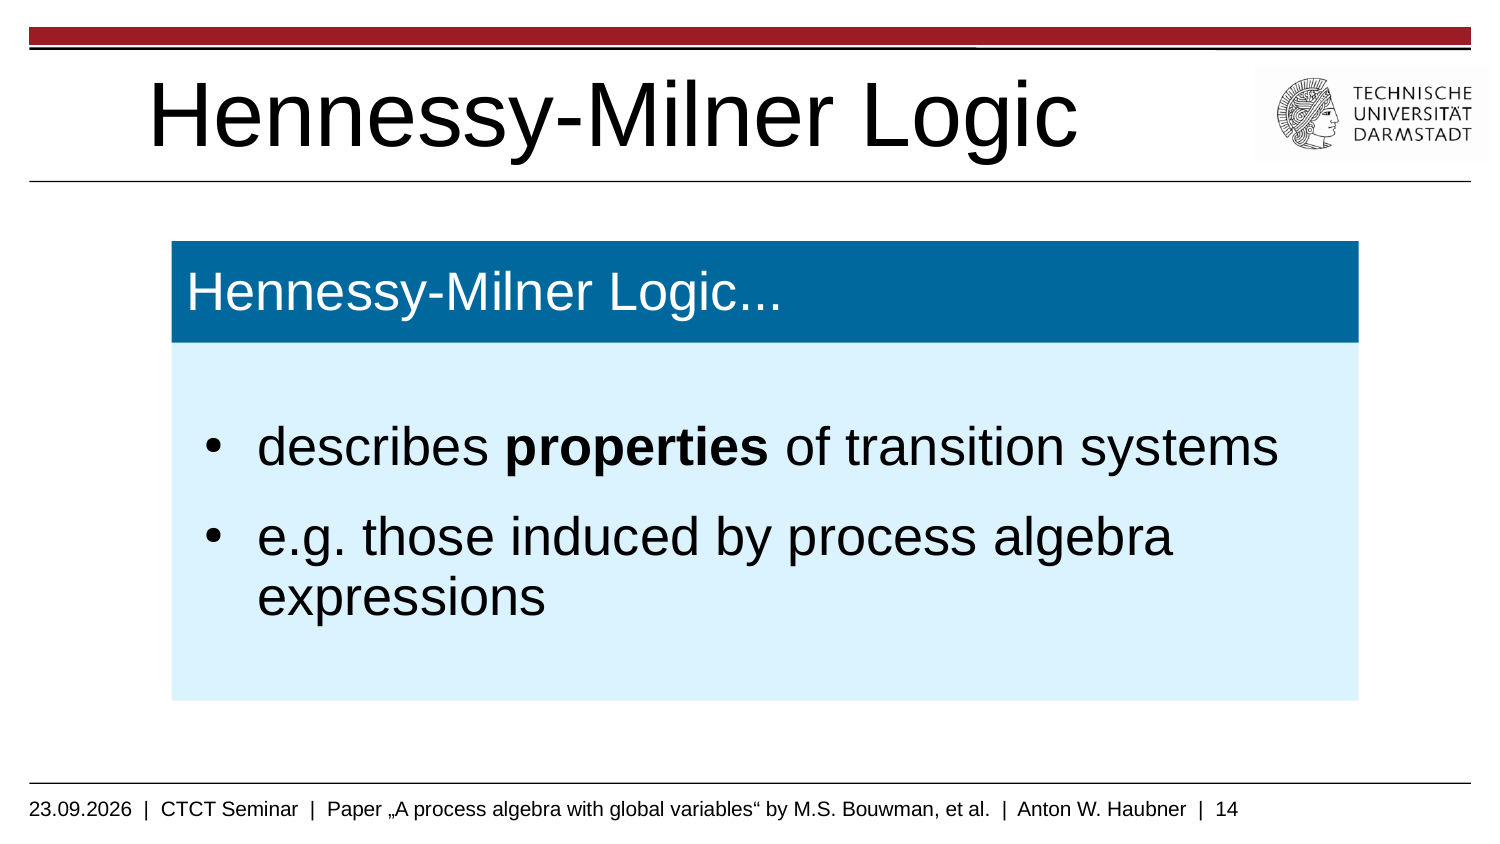

# Hennessy-Milner Logic
Hennessy-Milner Logic...
describes properties of transition systems
e.g. those induced by process algebra expressions